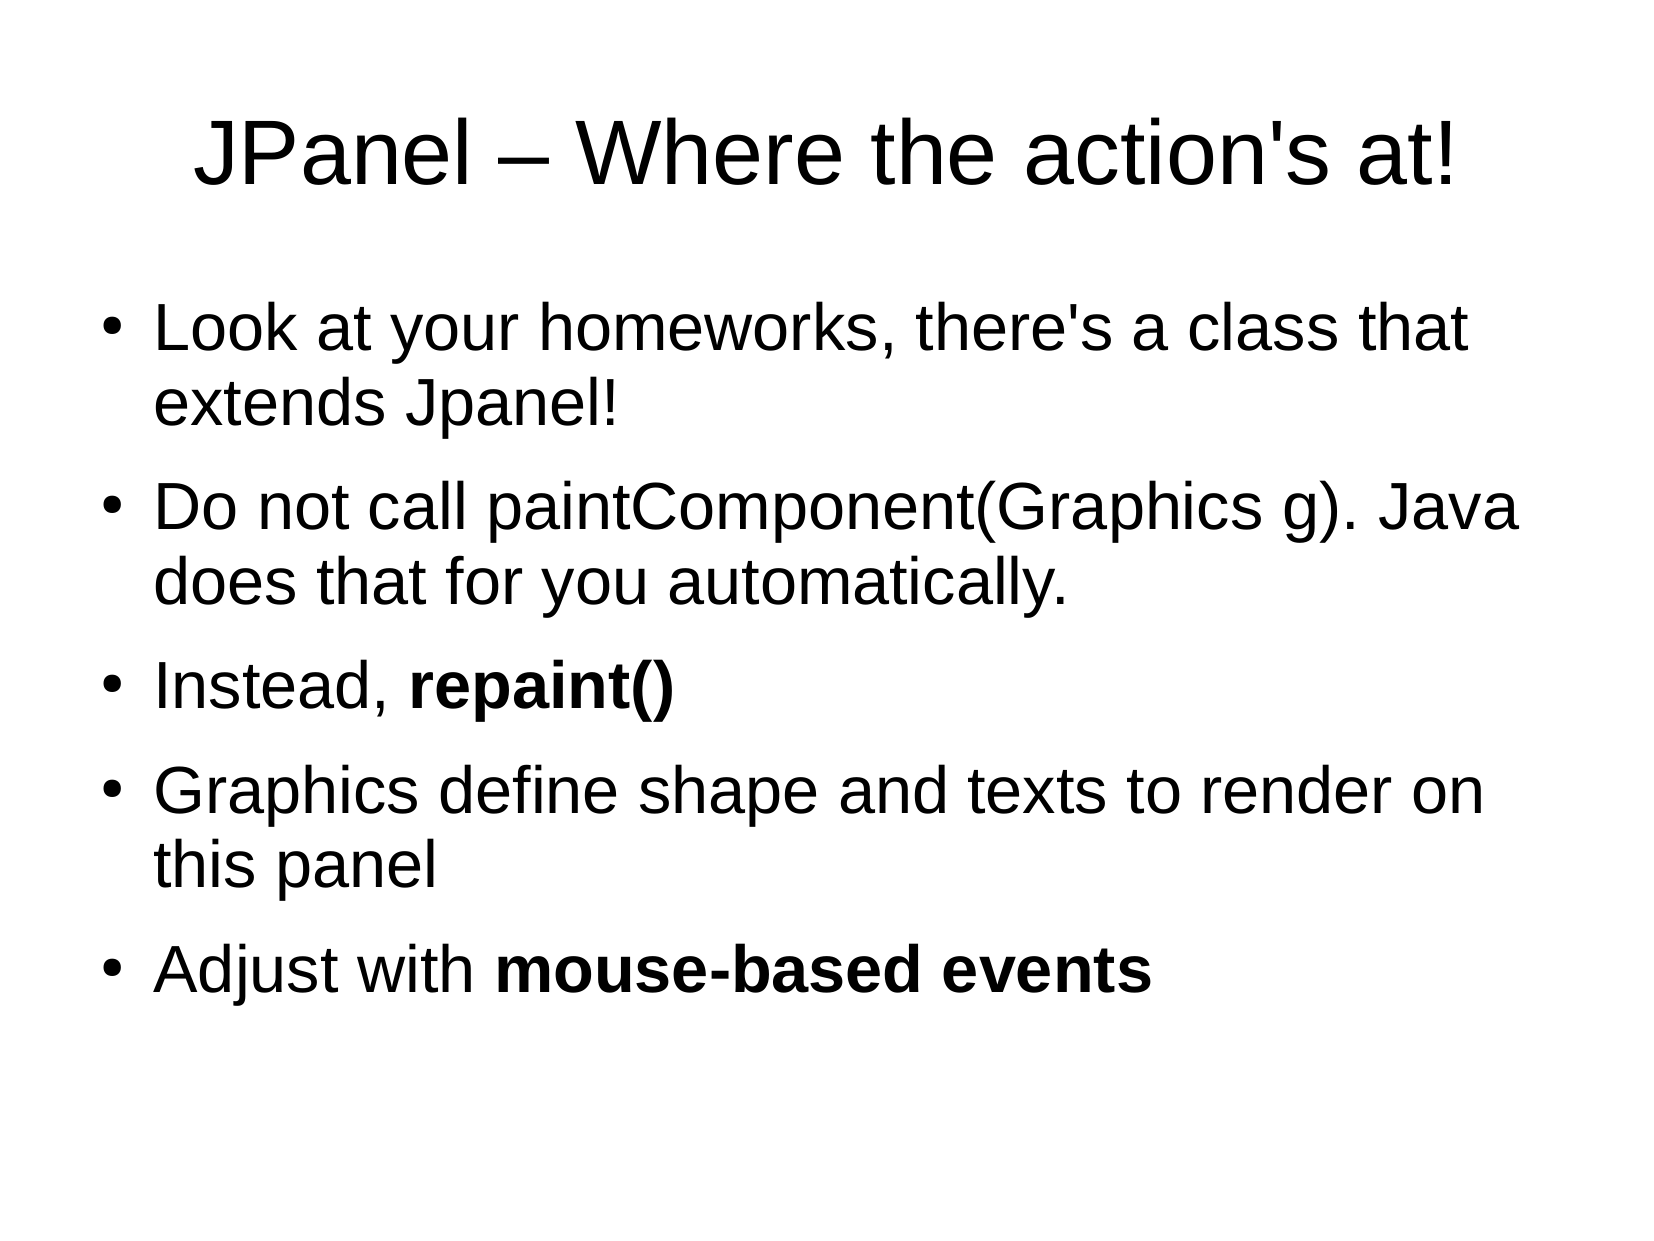

# JPanel – Where the action's at!
Look at your homeworks, there's a class that extends Jpanel!
Do not call paintComponent(Graphics g). Java does that for you automatically.
Instead, repaint()
Graphics define shape and texts to render on this panel
Adjust with mouse-based events